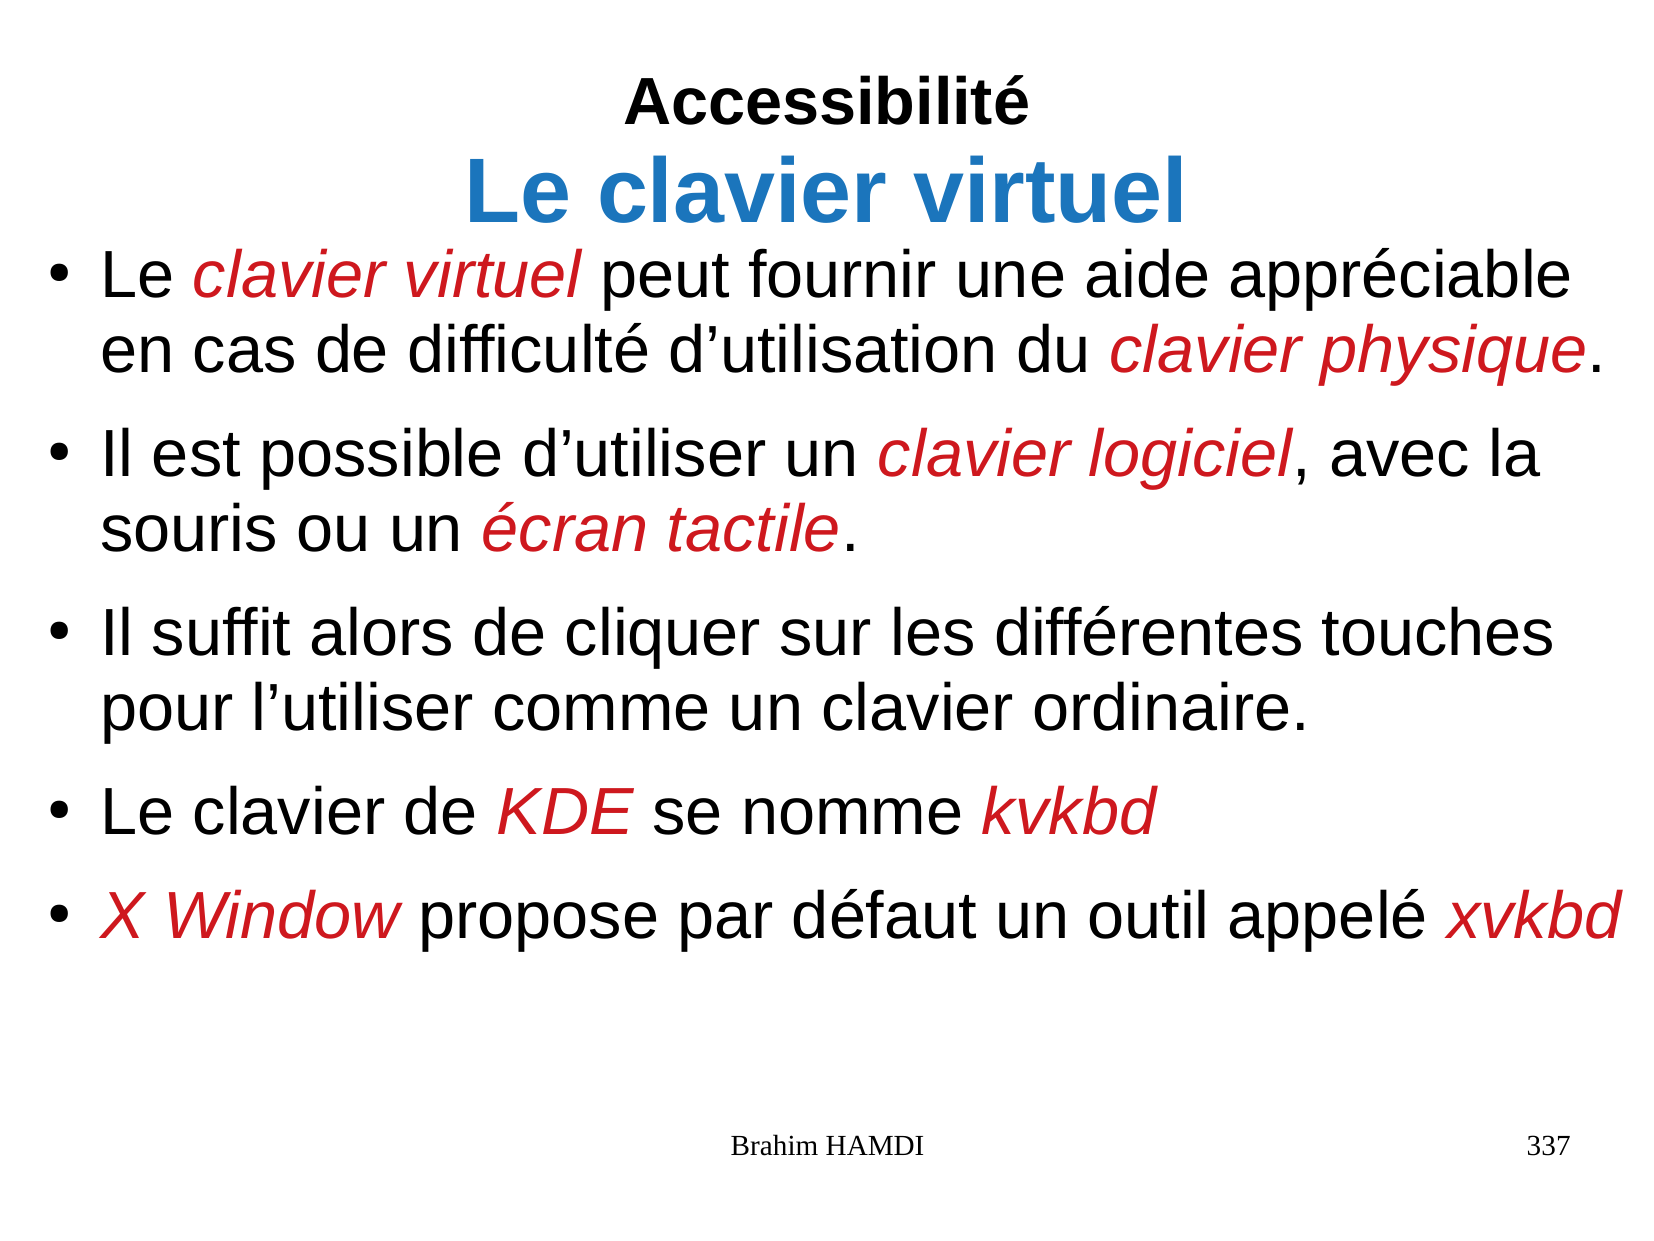

# Accessibilité Le clavier virtuel
Le clavier virtuel peut fournir une aide appréciable en cas de difficulté d’utilisation du clavier physique.
Il est possible d’utiliser un clavier logiciel, avec la souris ou un écran tactile.
Il suffit alors de cliquer sur les différentes touches pour l’utiliser comme un clavier ordinaire.
Le clavier de KDE se nomme kvkbd
X Window propose par défaut un outil appelé xvkbd
Brahim HAMDI
337